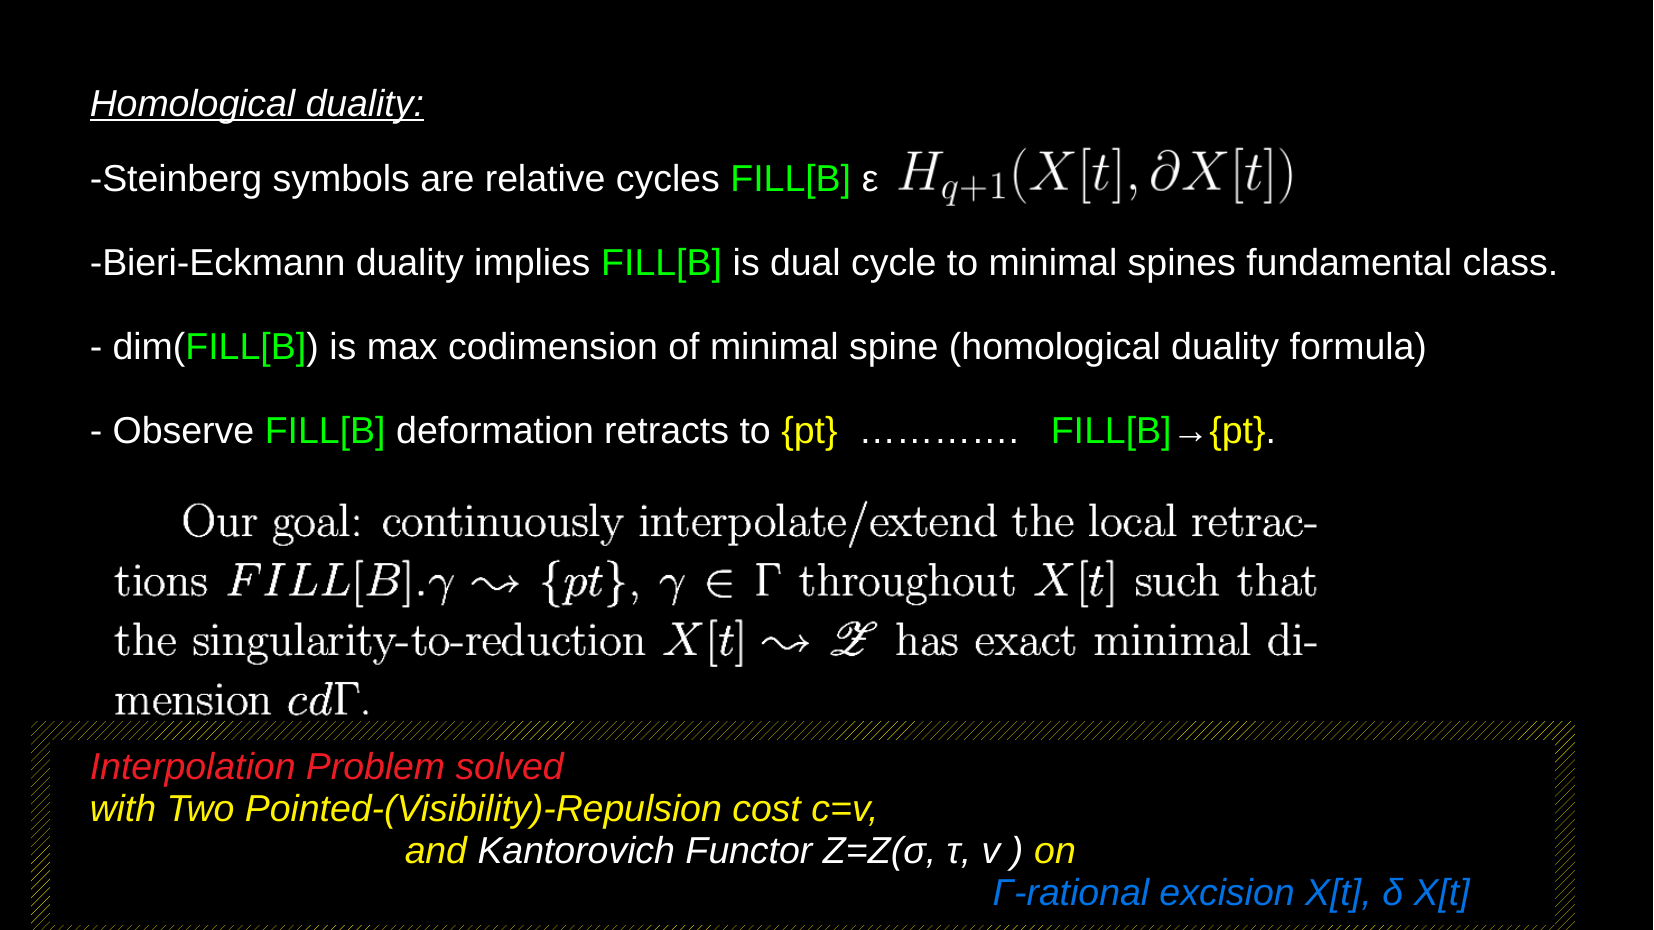

Homological duality:
-Steinberg symbols are relative cycles FILL[B] ε
-Bieri-Eckmann duality implies FILL[B] is dual cycle to minimal spines fundamental class.
- dim(FILL[B]) is max codimension of minimal spine (homological duality formula)
- Observe FILL[B] deformation retracts to {pt} …………. FILL[B]→{pt}.
Interpolation Problem solved
with Two Pointed-(Visibility)-Repulsion cost c=v,
 and Kantorovich Functor Z=Z(σ, τ, v ) on
 Γ-rational excision X[t], δ X[t]